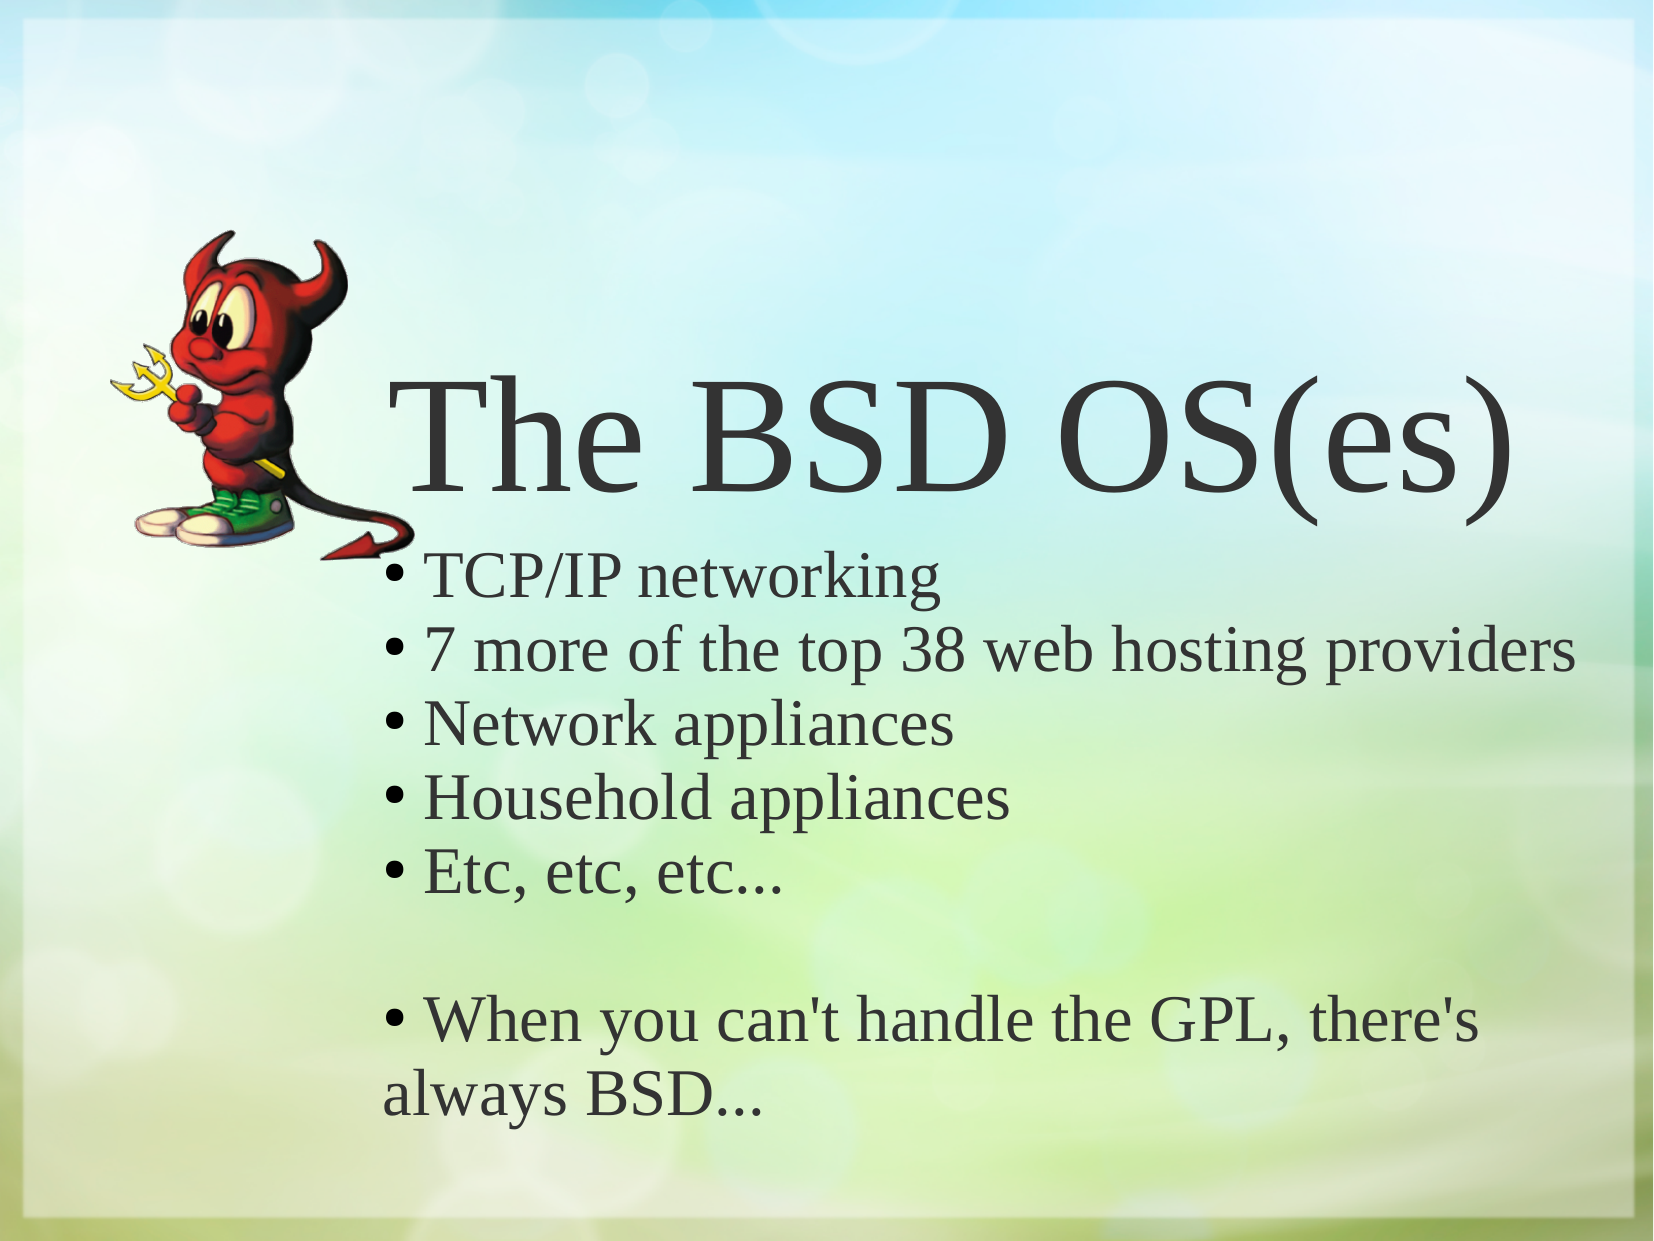

# The BSD OS(es)
 TCP/IP networking
 7 more of the top 38 web hosting providers
 Network appliances
 Household appliances
 Etc, etc, etc...
 When you can't handle the GPL, there's always BSD...